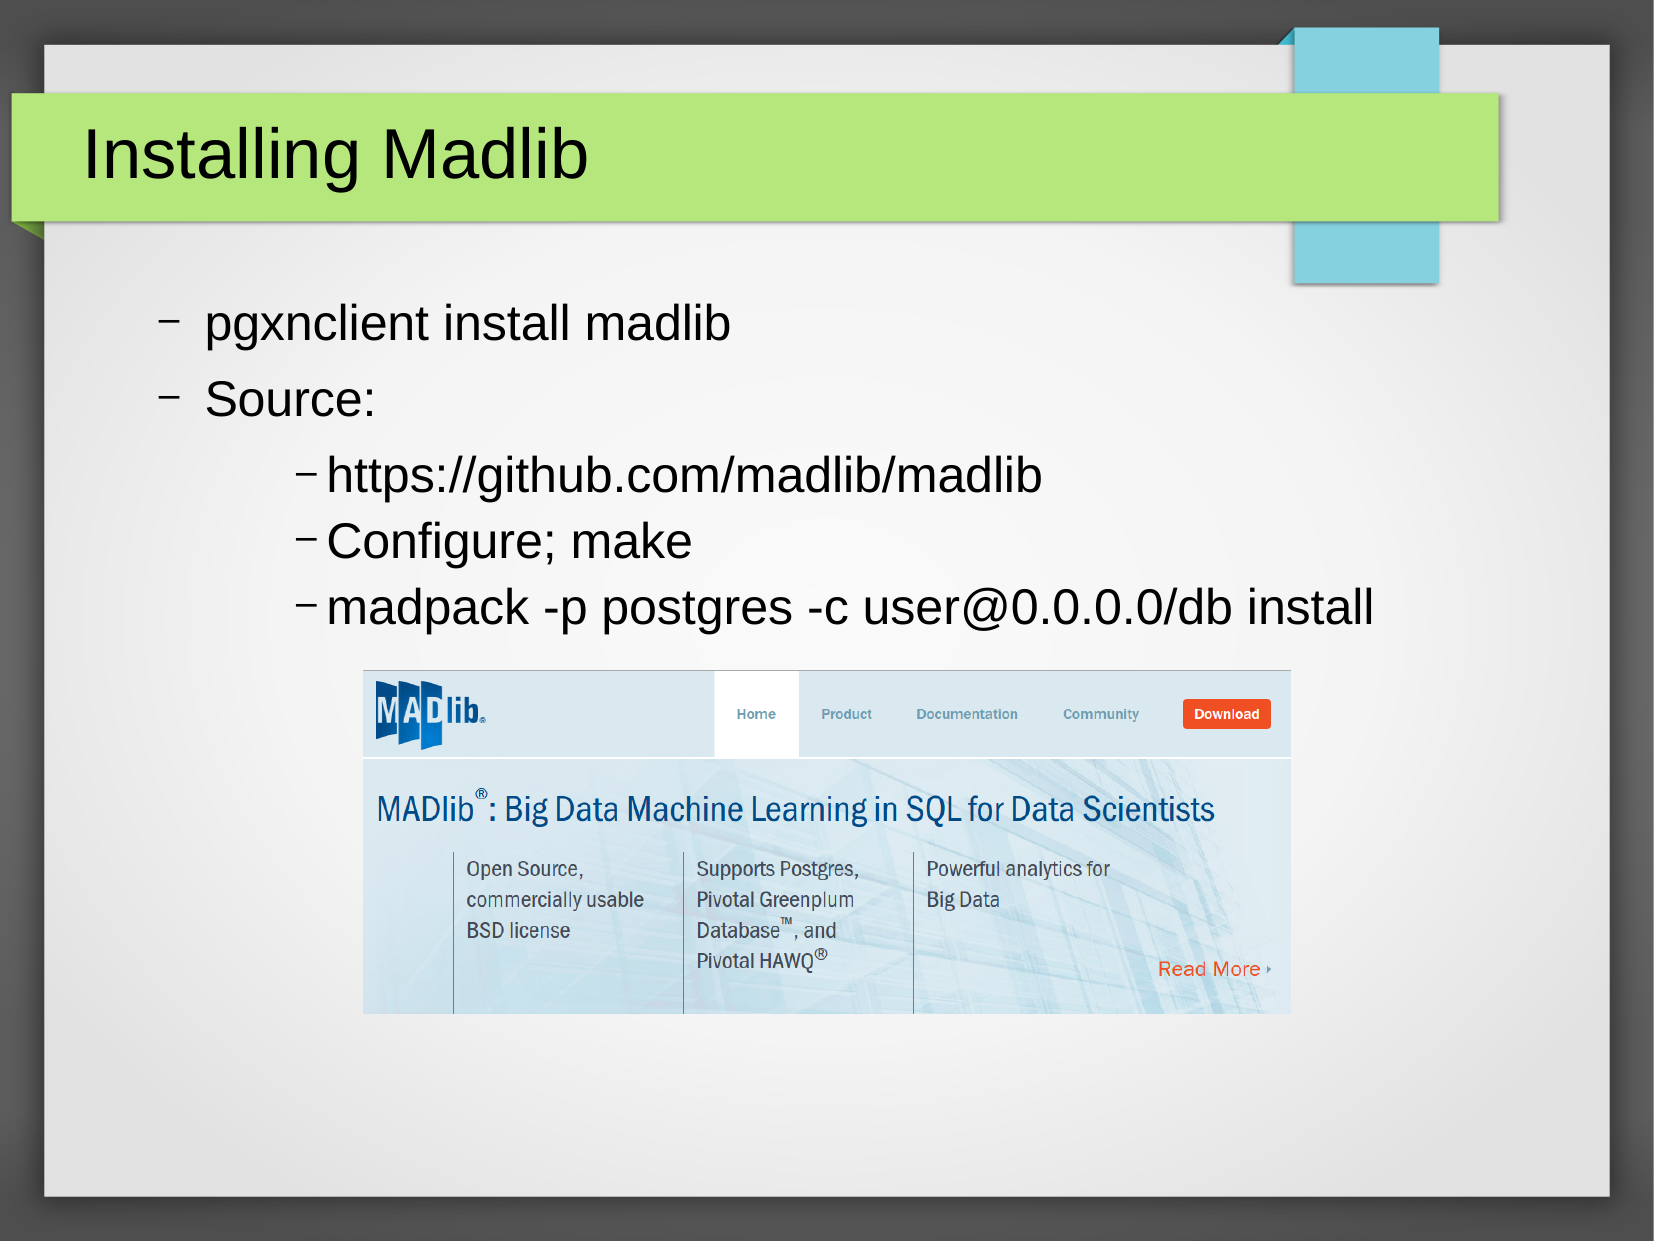

# Installing Madlib
pgxnclient install madlib
Source:
https://github.com/madlib/madlib
Configure; make
madpack -p postgres -c user@0.0.0.0/db install